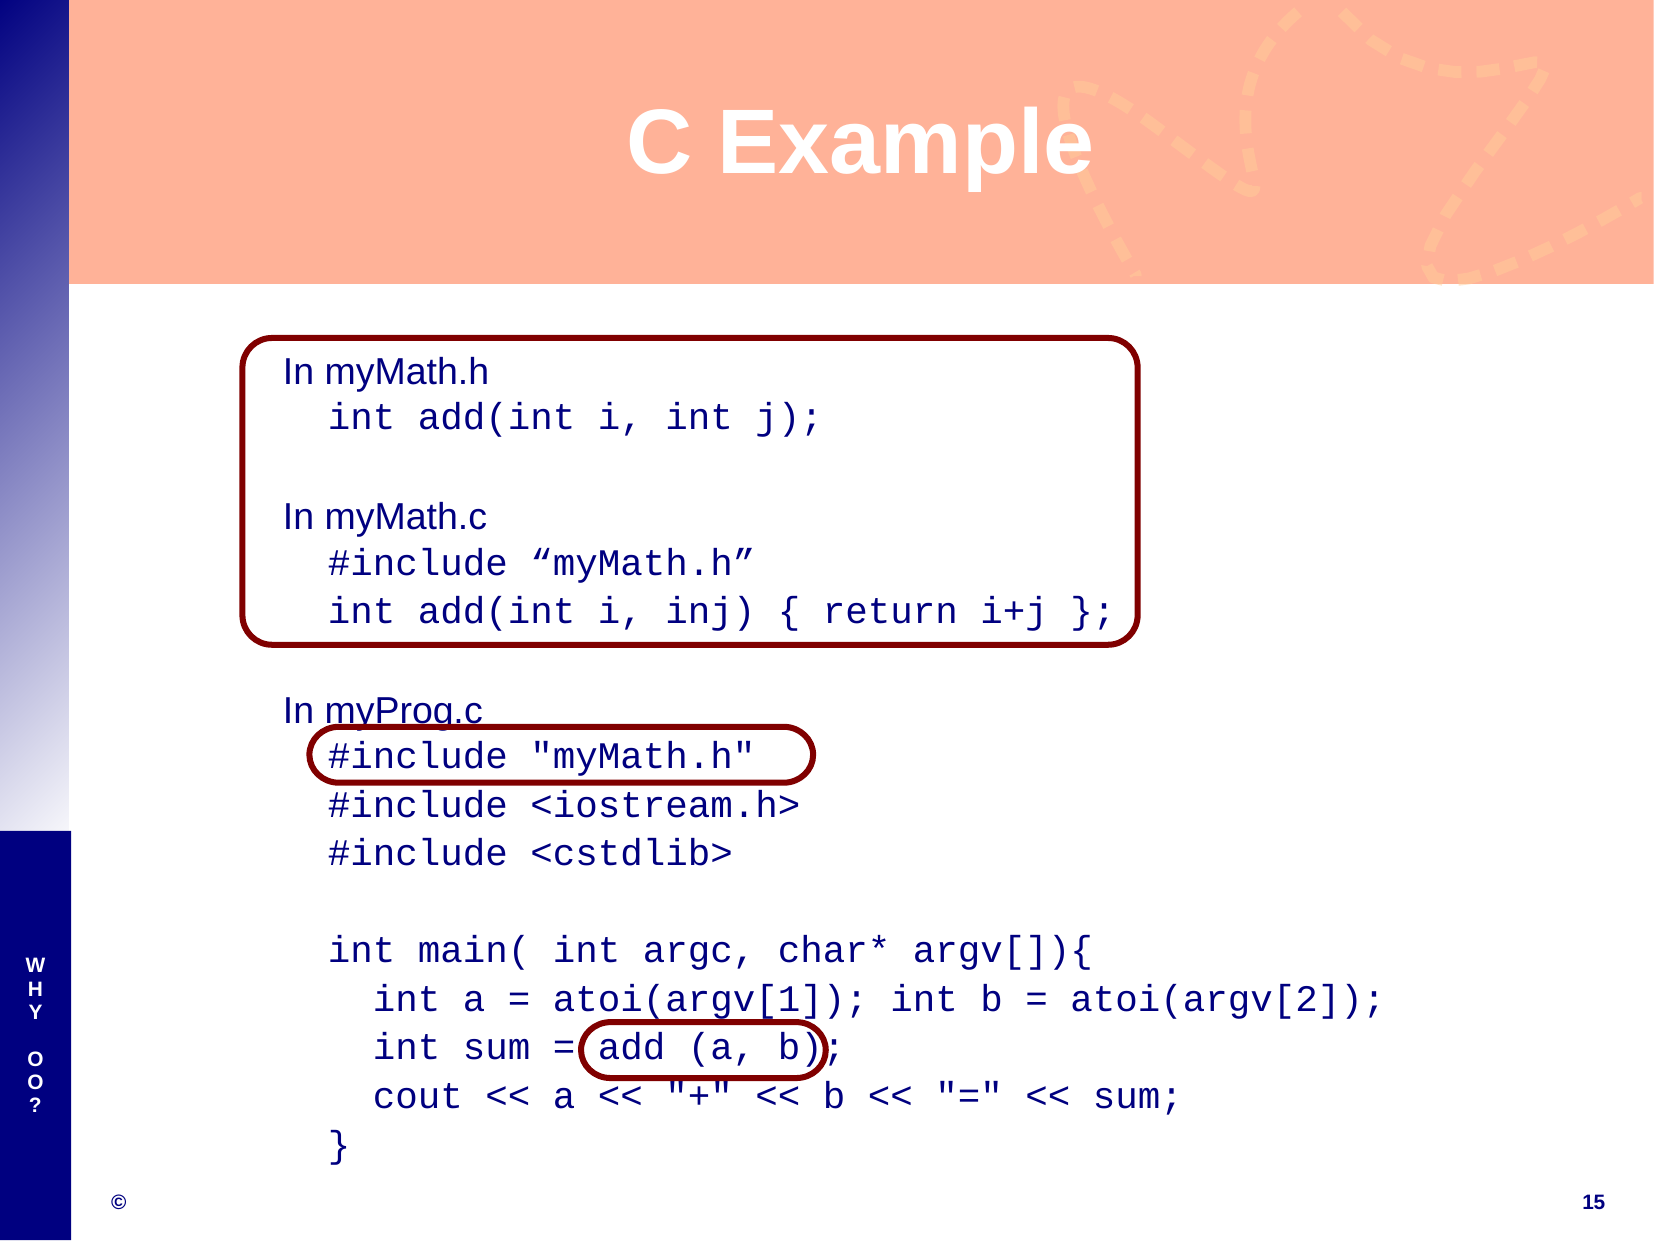

# C Example
In myMath.h
 int add(int i, int j);
In myMath.c
 #include “myMath.h”
 int add(int i, inj) { return i+j };
In myProg.c
 #include "myMath.h"
 #include <iostream.h>
 #include <cstdlib>
 int main( int argc, char* argv[]){
 int a = atoi(argv[1]); int b = atoi(argv[2]);
 int sum = add (a, b);
 cout << a << "+" << b << "=" << sum;
 }
W
H
Y
O
O
?